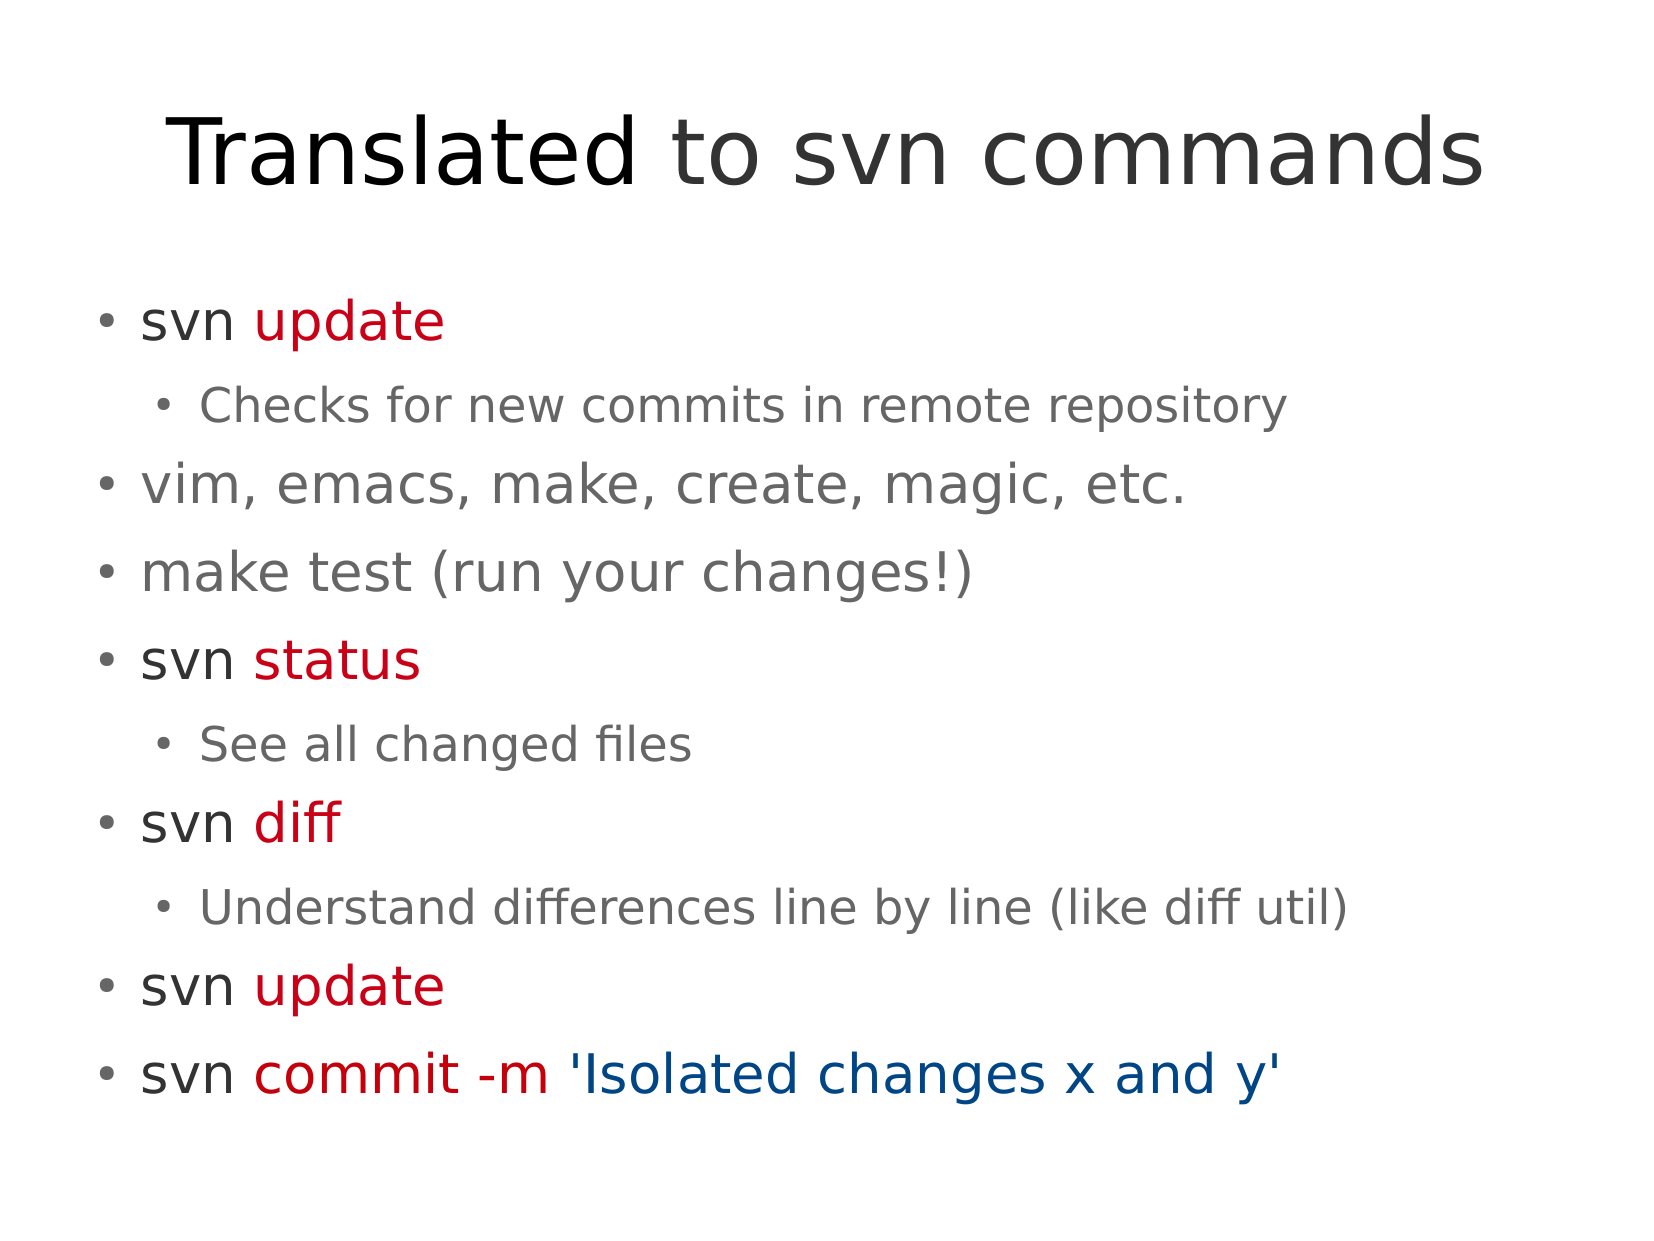

# Translated to svn commands
svn update
Checks for new commits in remote repository
vim, emacs, make, create, magic, etc.
make test (run your changes!)
svn status
See all changed files
svn diff
Understand differences line by line (like diff util)
svn update
svn commit -m 'Isolated changes x and y'